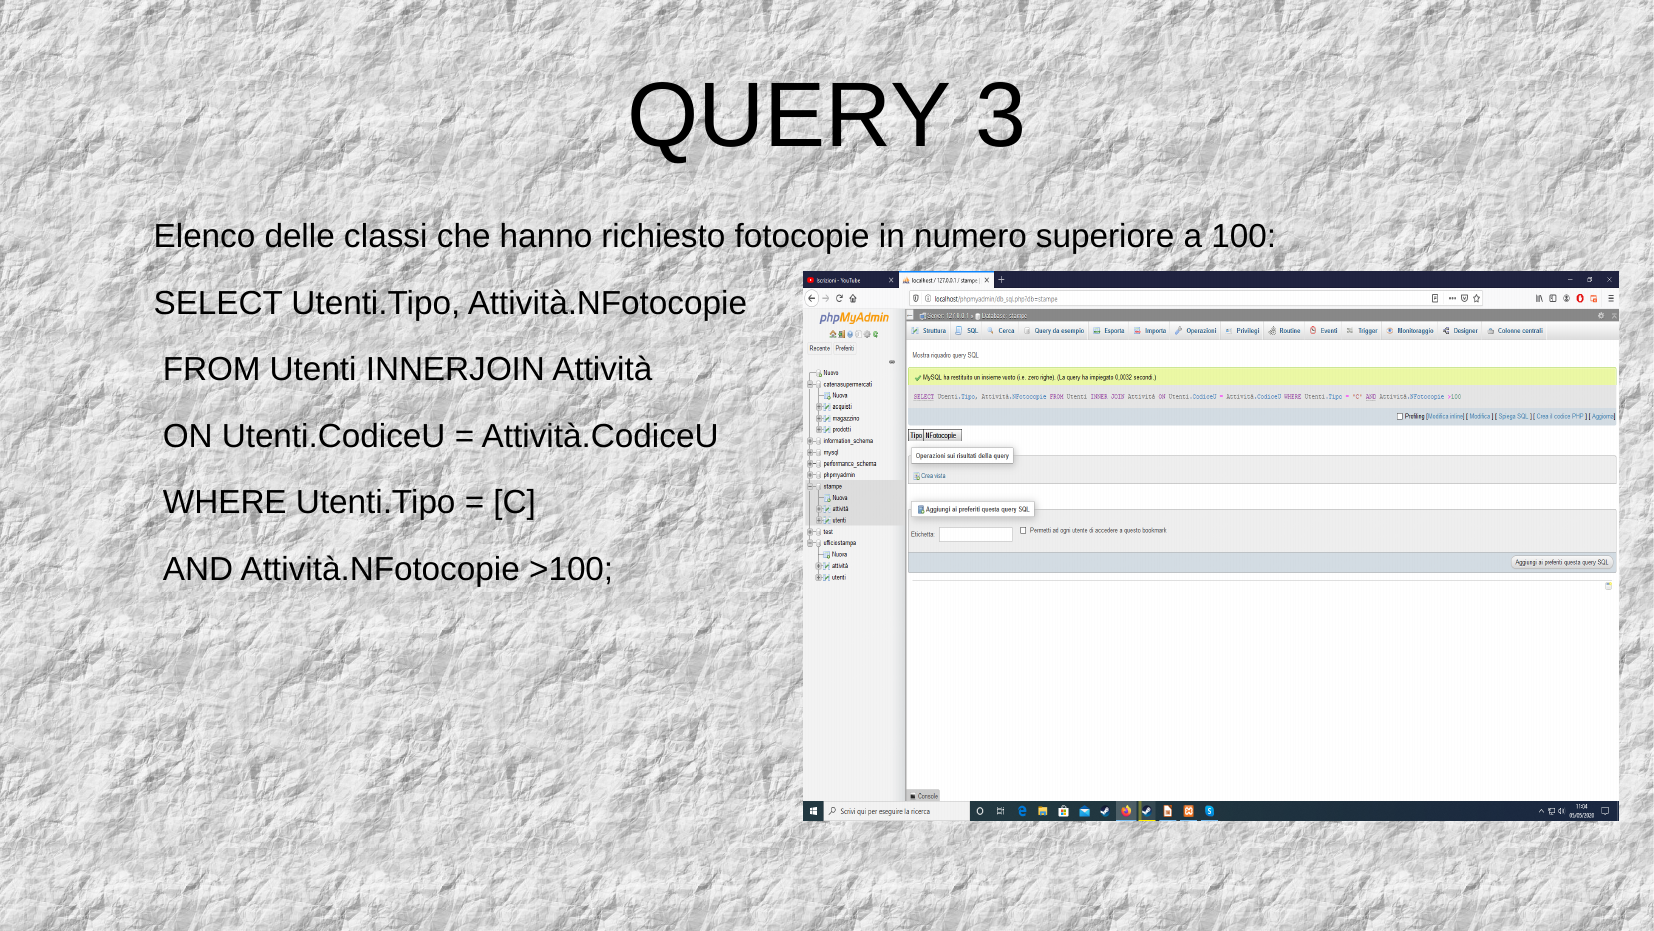

# QUERY 3
Elenco delle classi che hanno richiesto fotocopie in numero superiore a 100:
SELECT Utenti.Tipo, Attività.NFotocopie
 FROM Utenti INNERJOIN Attività
 ON Utenti.CodiceU = Attività.CodiceU
 WHERE Utenti.Tipo = [C]
 AND Attività.NFotocopie >100;